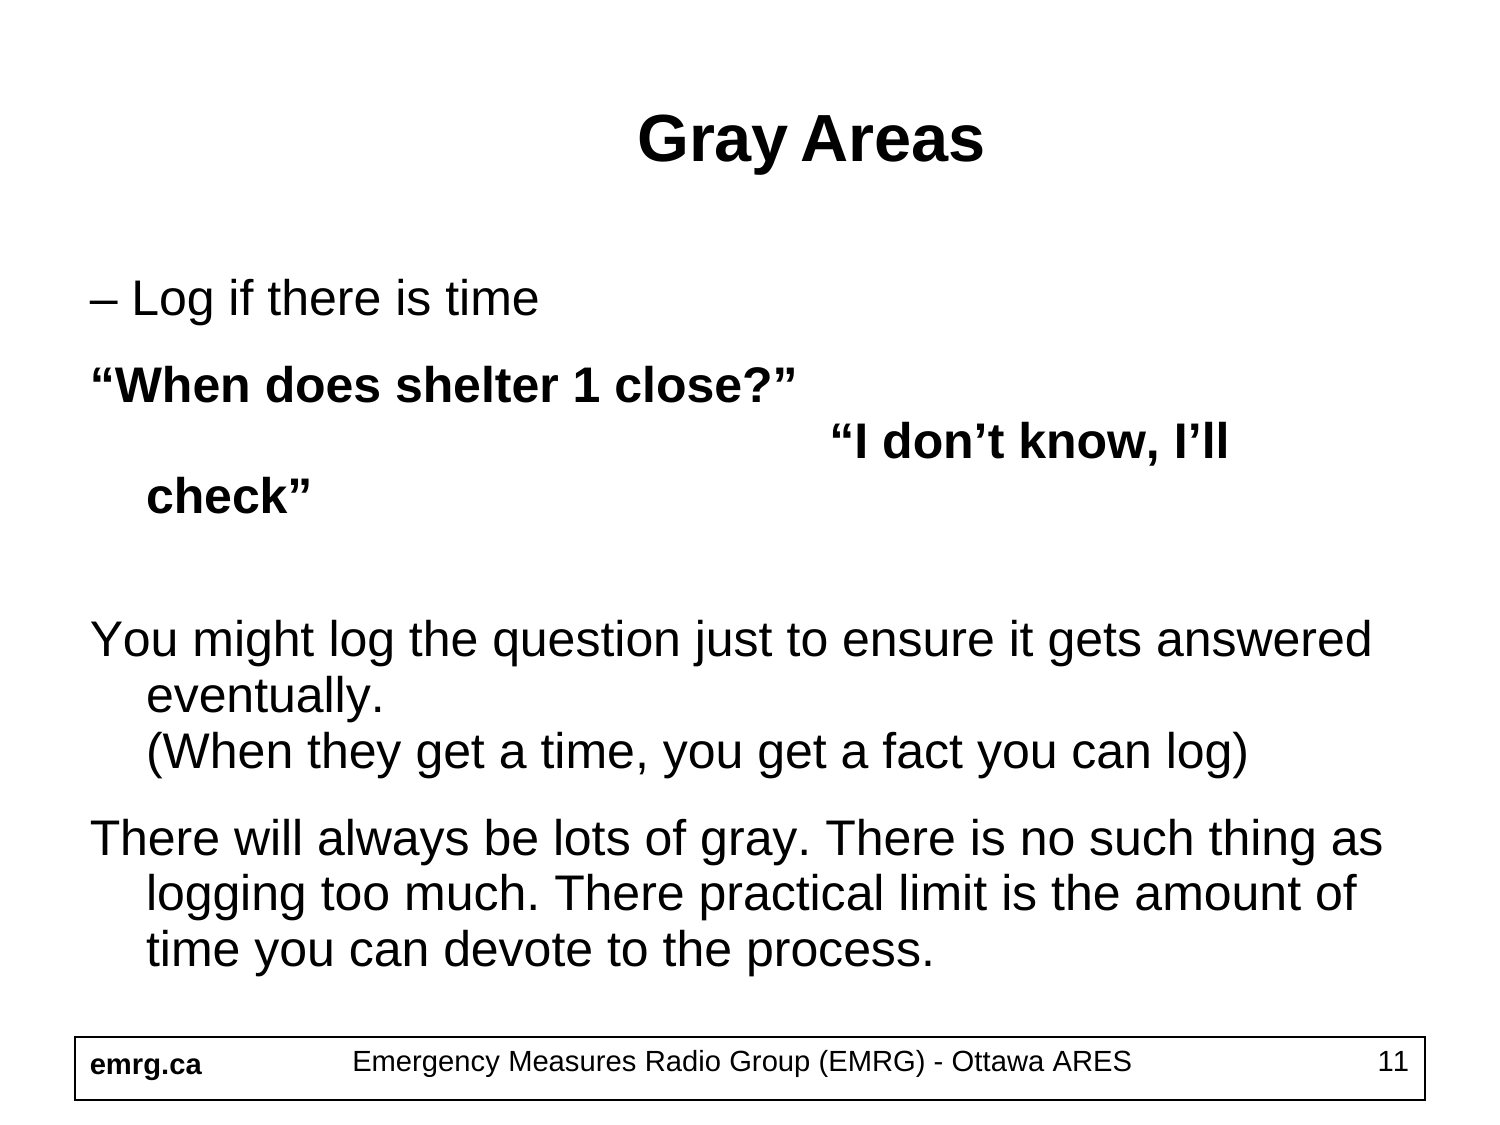

Gray Areas
# – Log if there is time
“When does shelter 1 close?”
 “I don’t know, I’ll check”
You might log the question just to ensure it gets answered eventually.
(When they get a time, you get a fact you can log)
There will always be lots of gray. There is no such thing as logging too much. There practical limit is the amount of time you can devote to the process.
Emergency Measures Radio Group (EMRG) - Ottawa ARES
11